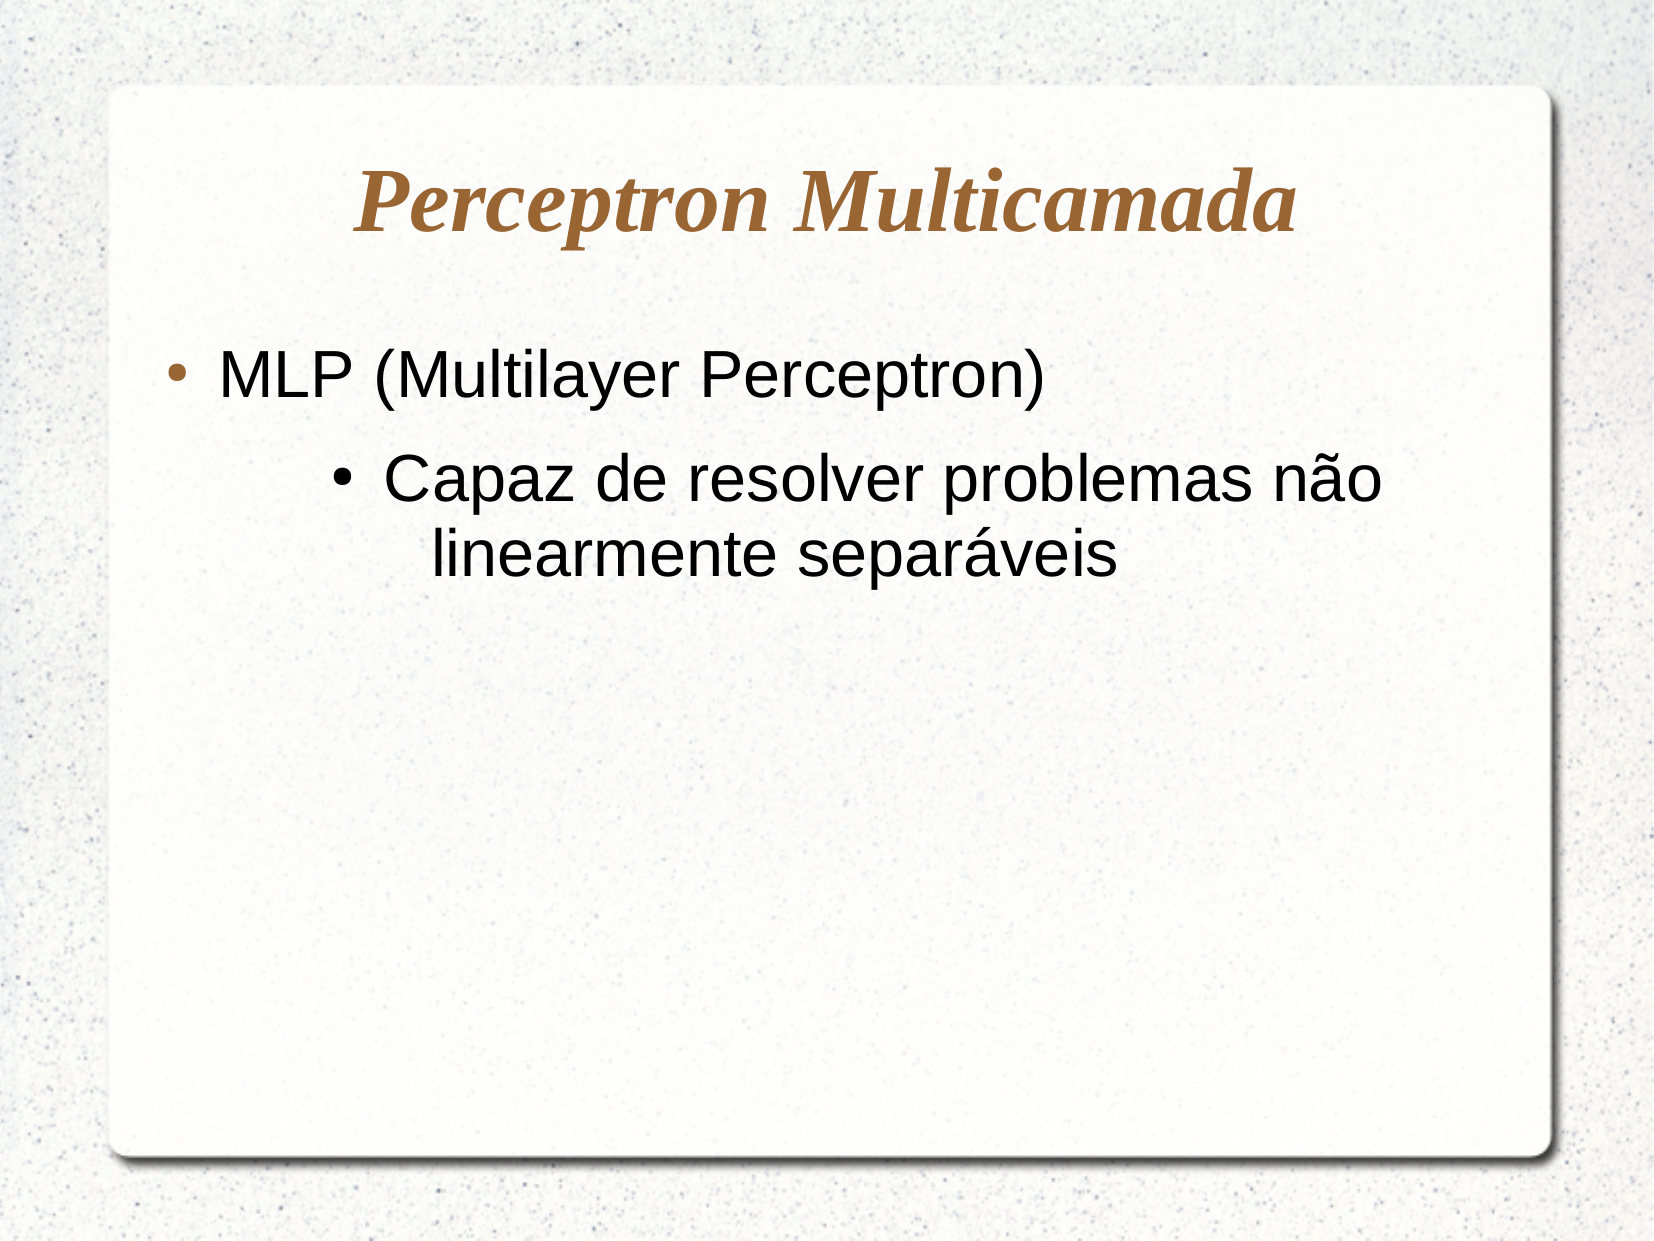

# Perceptron Multicamada
MLP (Multilayer Perceptron)
Capaz de resolver problemas não linearmente separáveis